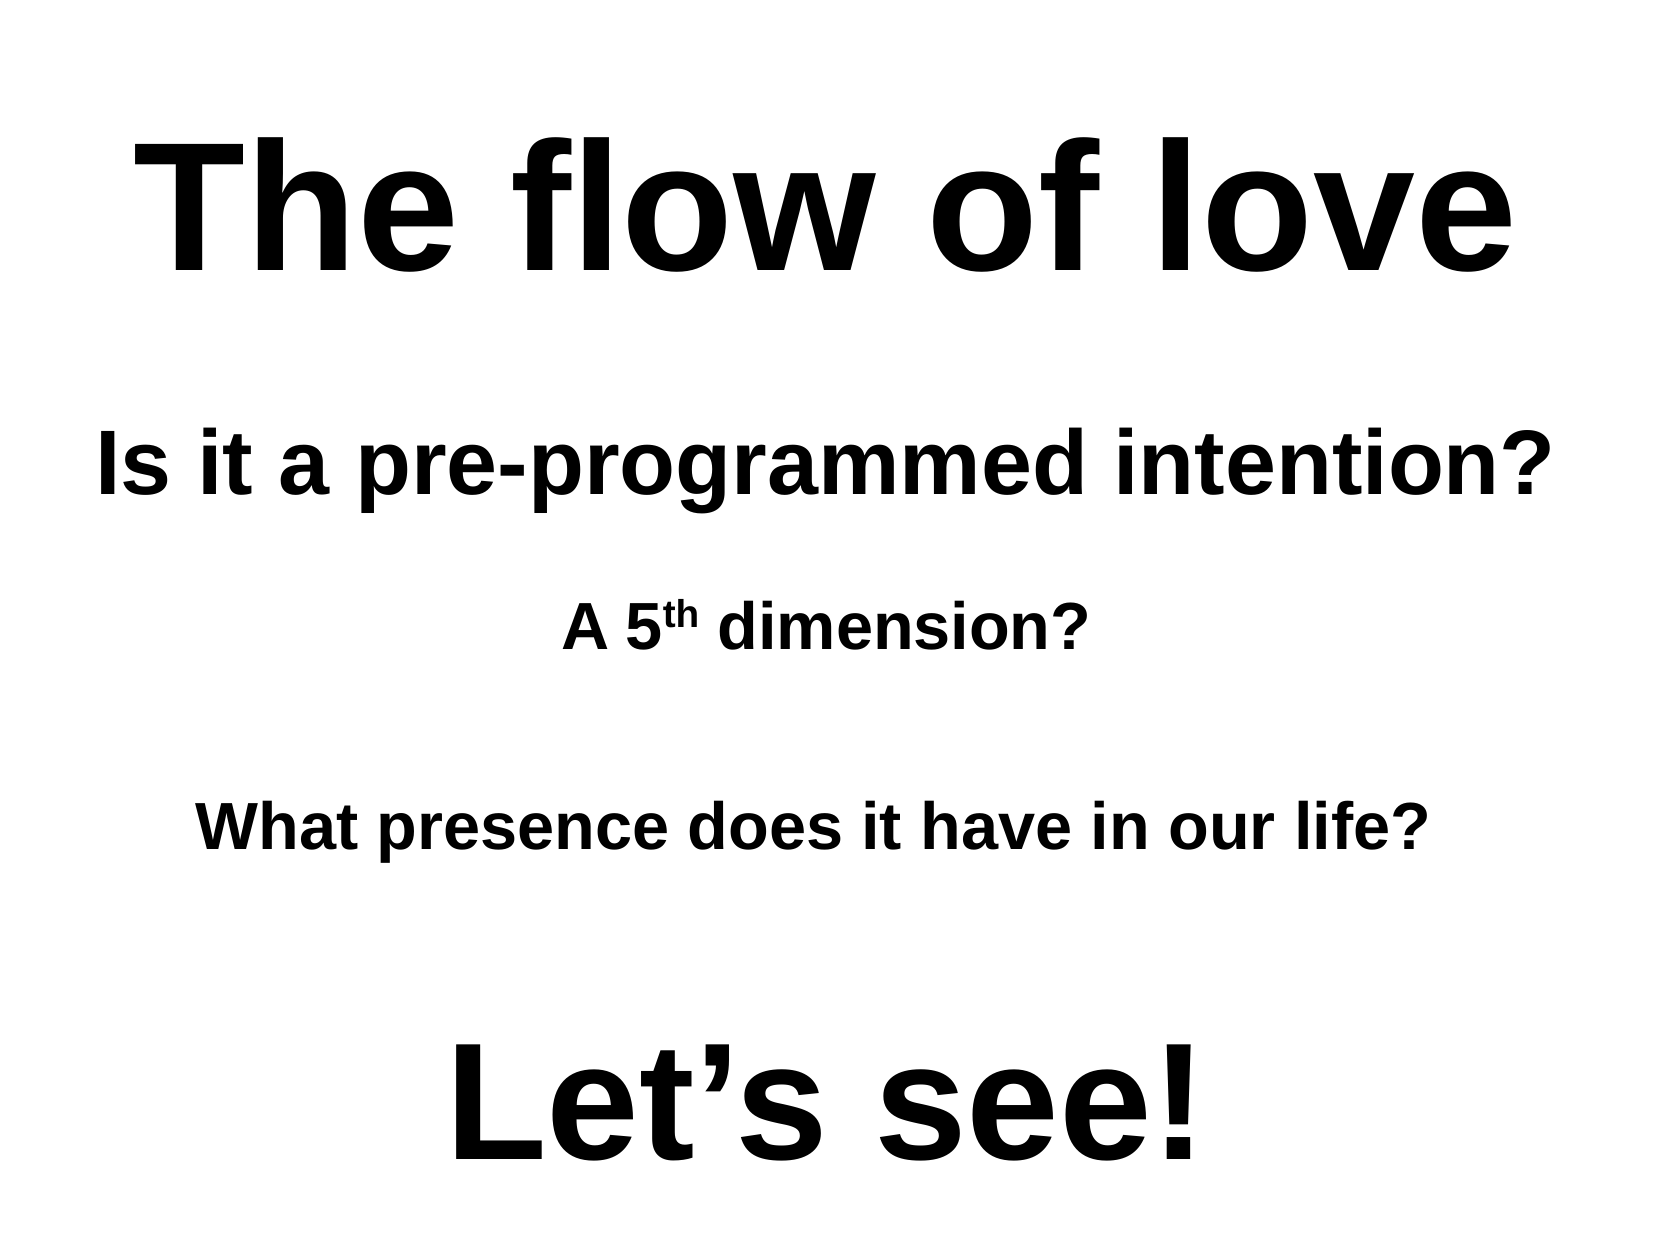

#
The flow of love
Is it a pre-programmed intention?
A 5th dimension?
What presence does it have in our life?
Let’s see!